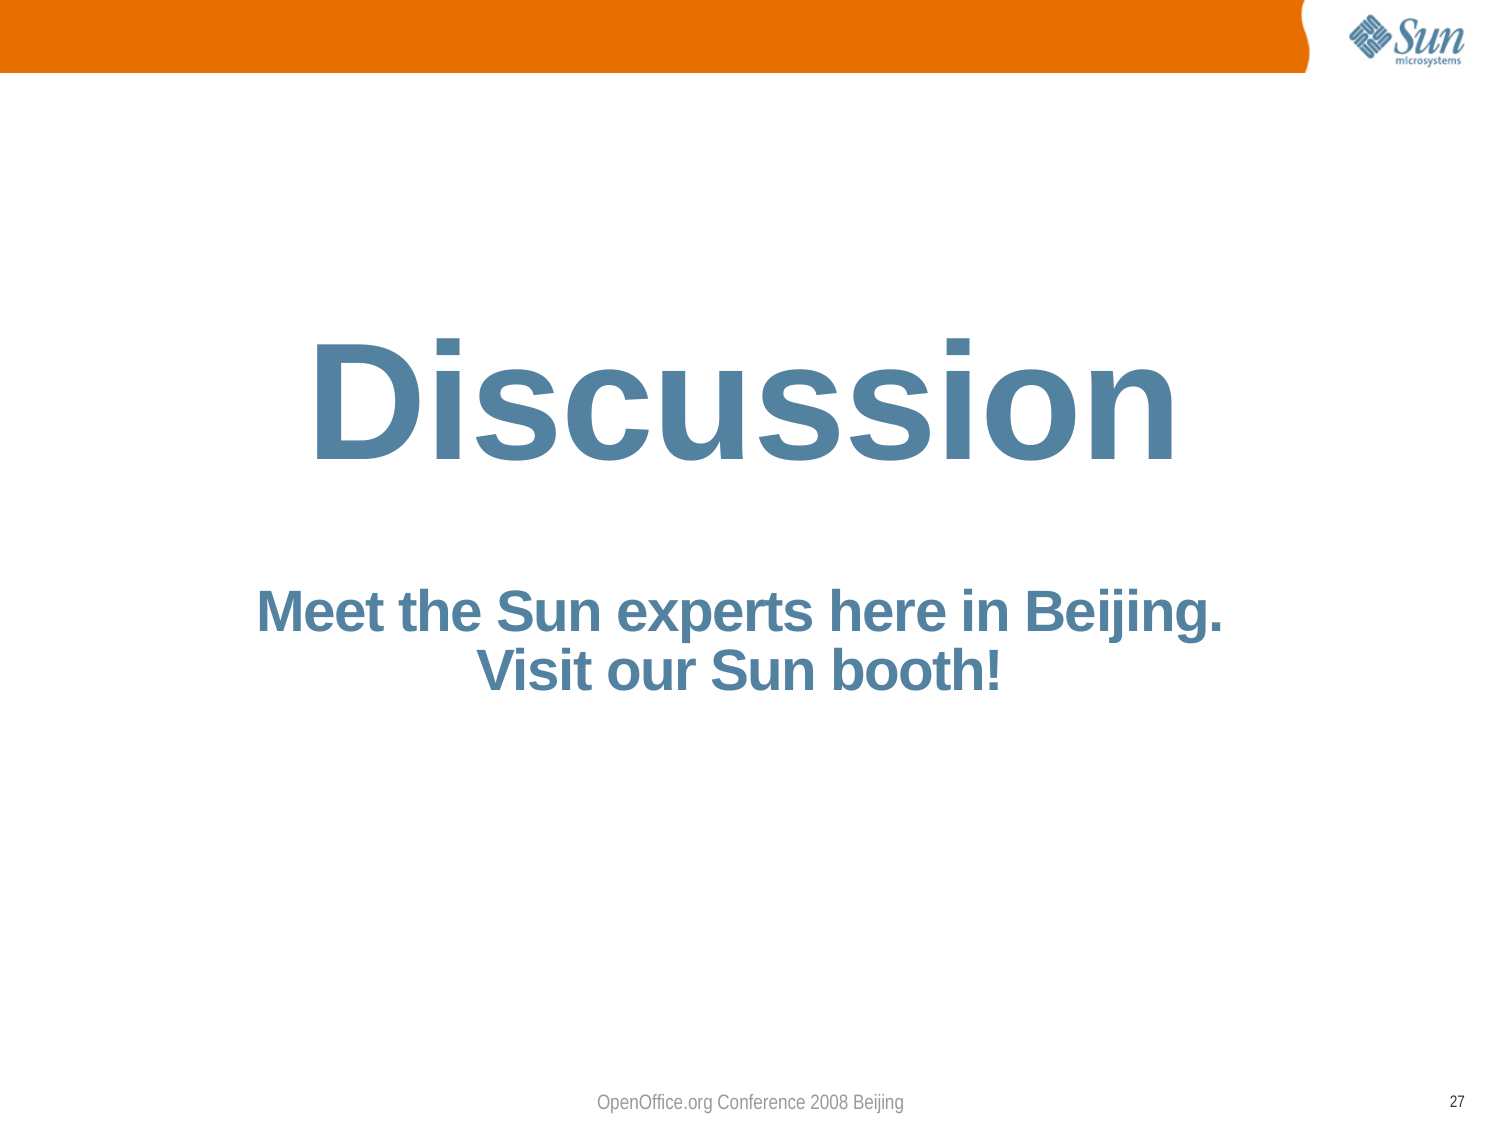

# Discussion
20%
Meet the Sun experts here in Beijing.
Visit our Sun booth!
57%
15%